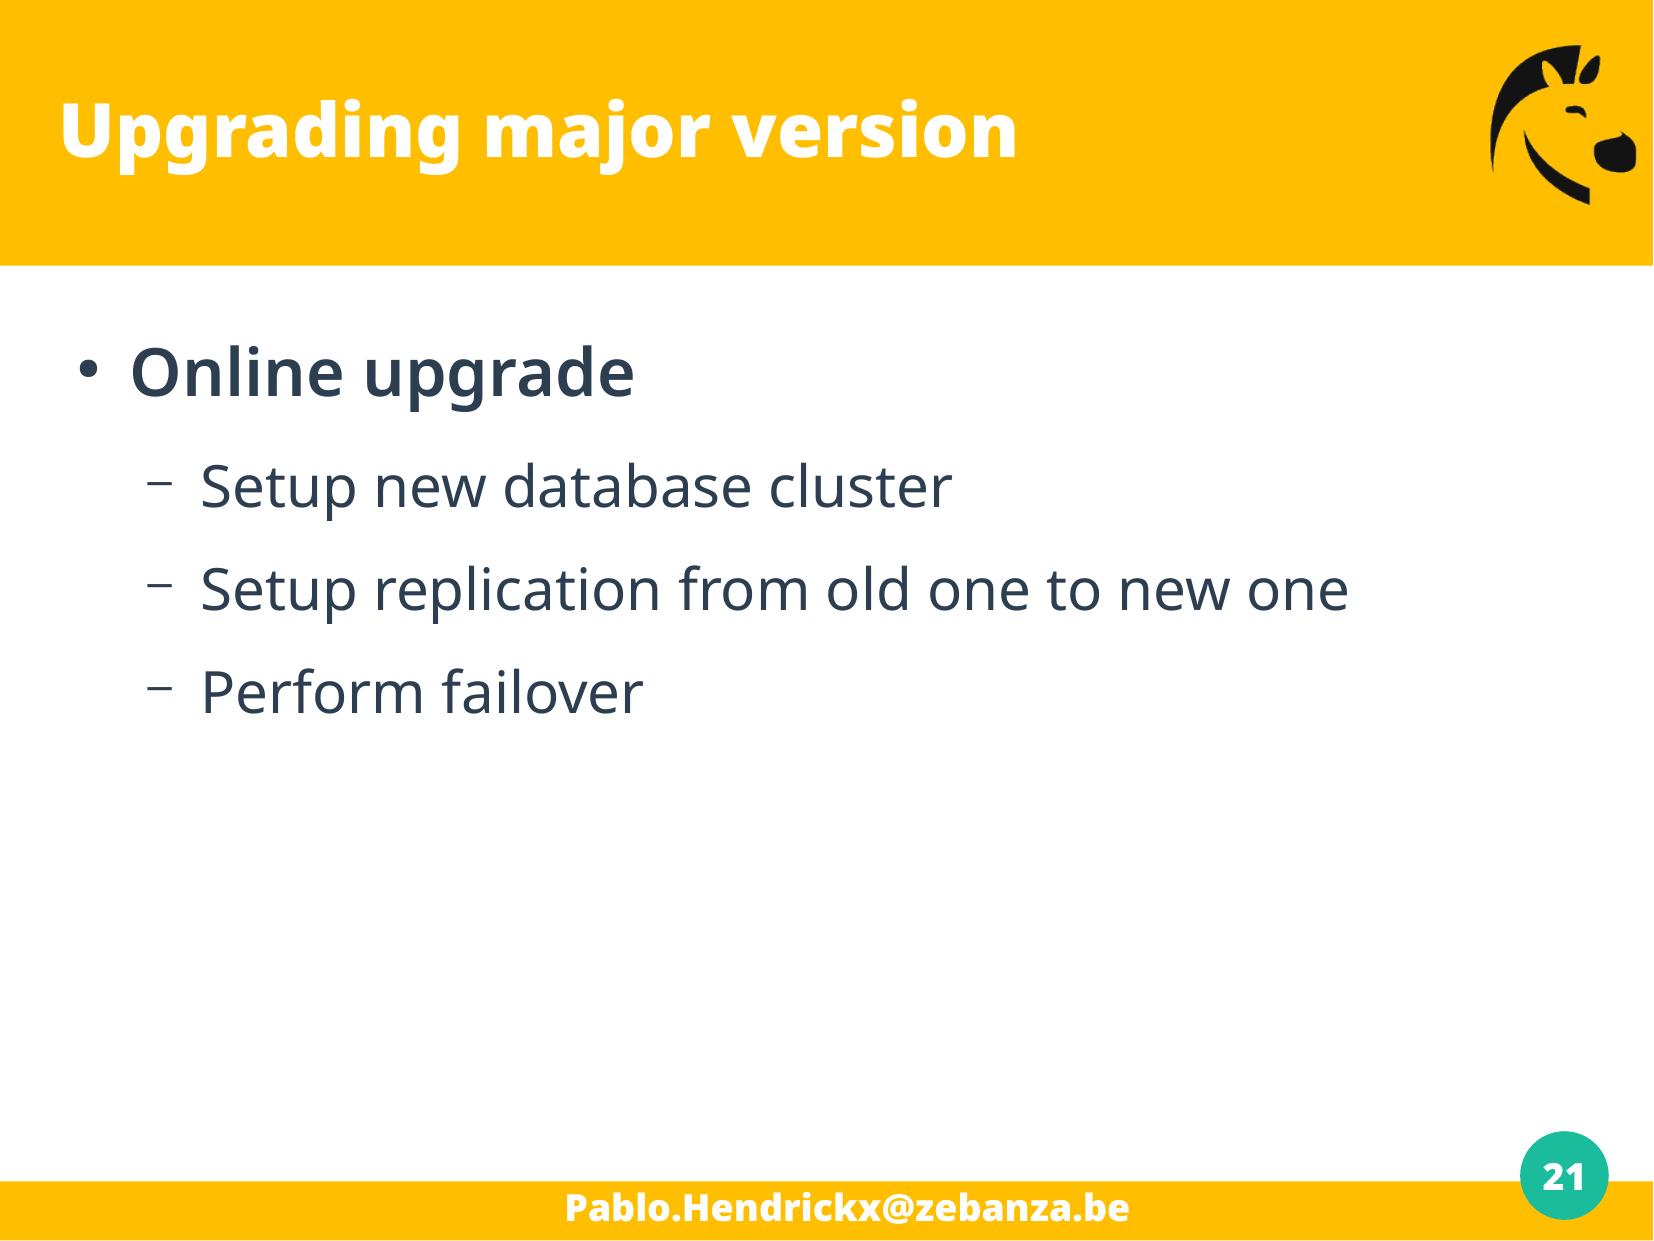

# Upgrading major version
Online upgrade
Setup new database cluster
Setup replication from old one to new one
Perform failover
21
Pablo.Hendrickx@zebanza.be